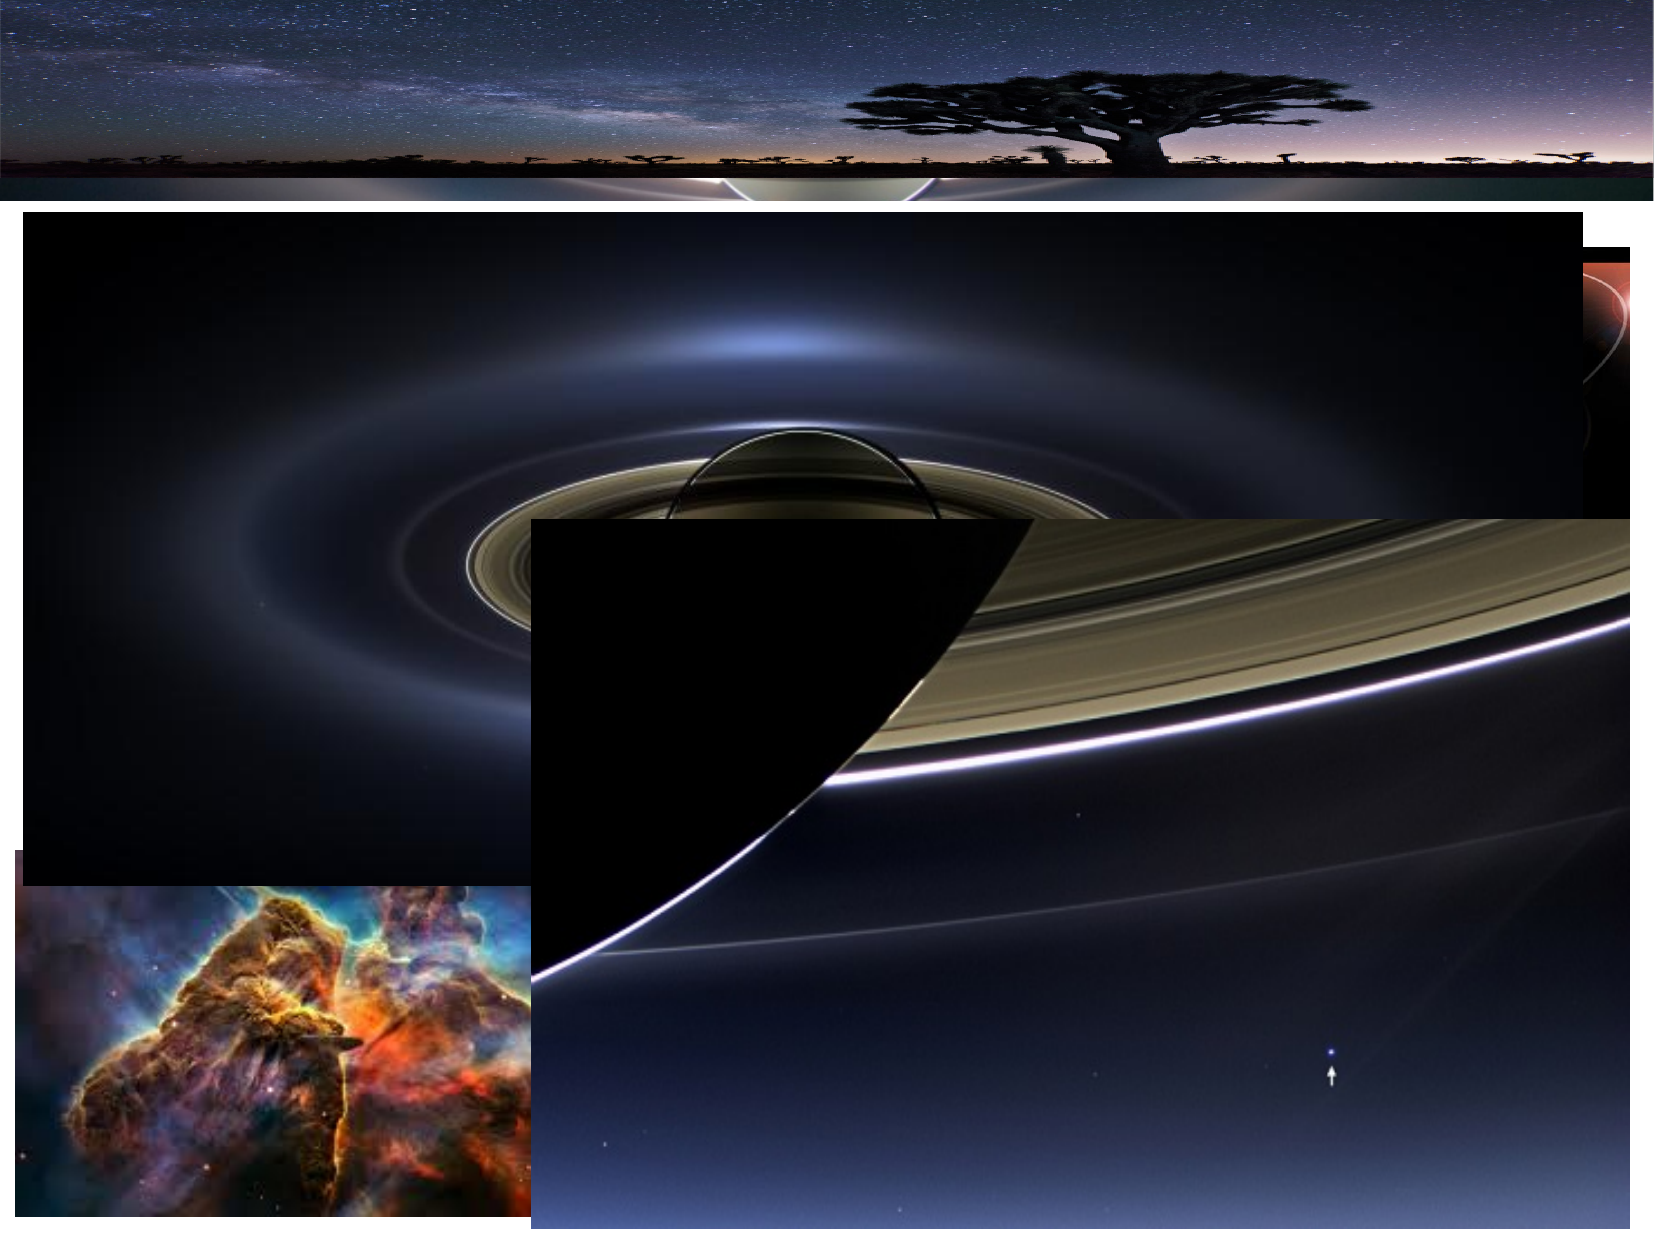

# El curso
Astronomía planetaria, clase 1. Introducción
18